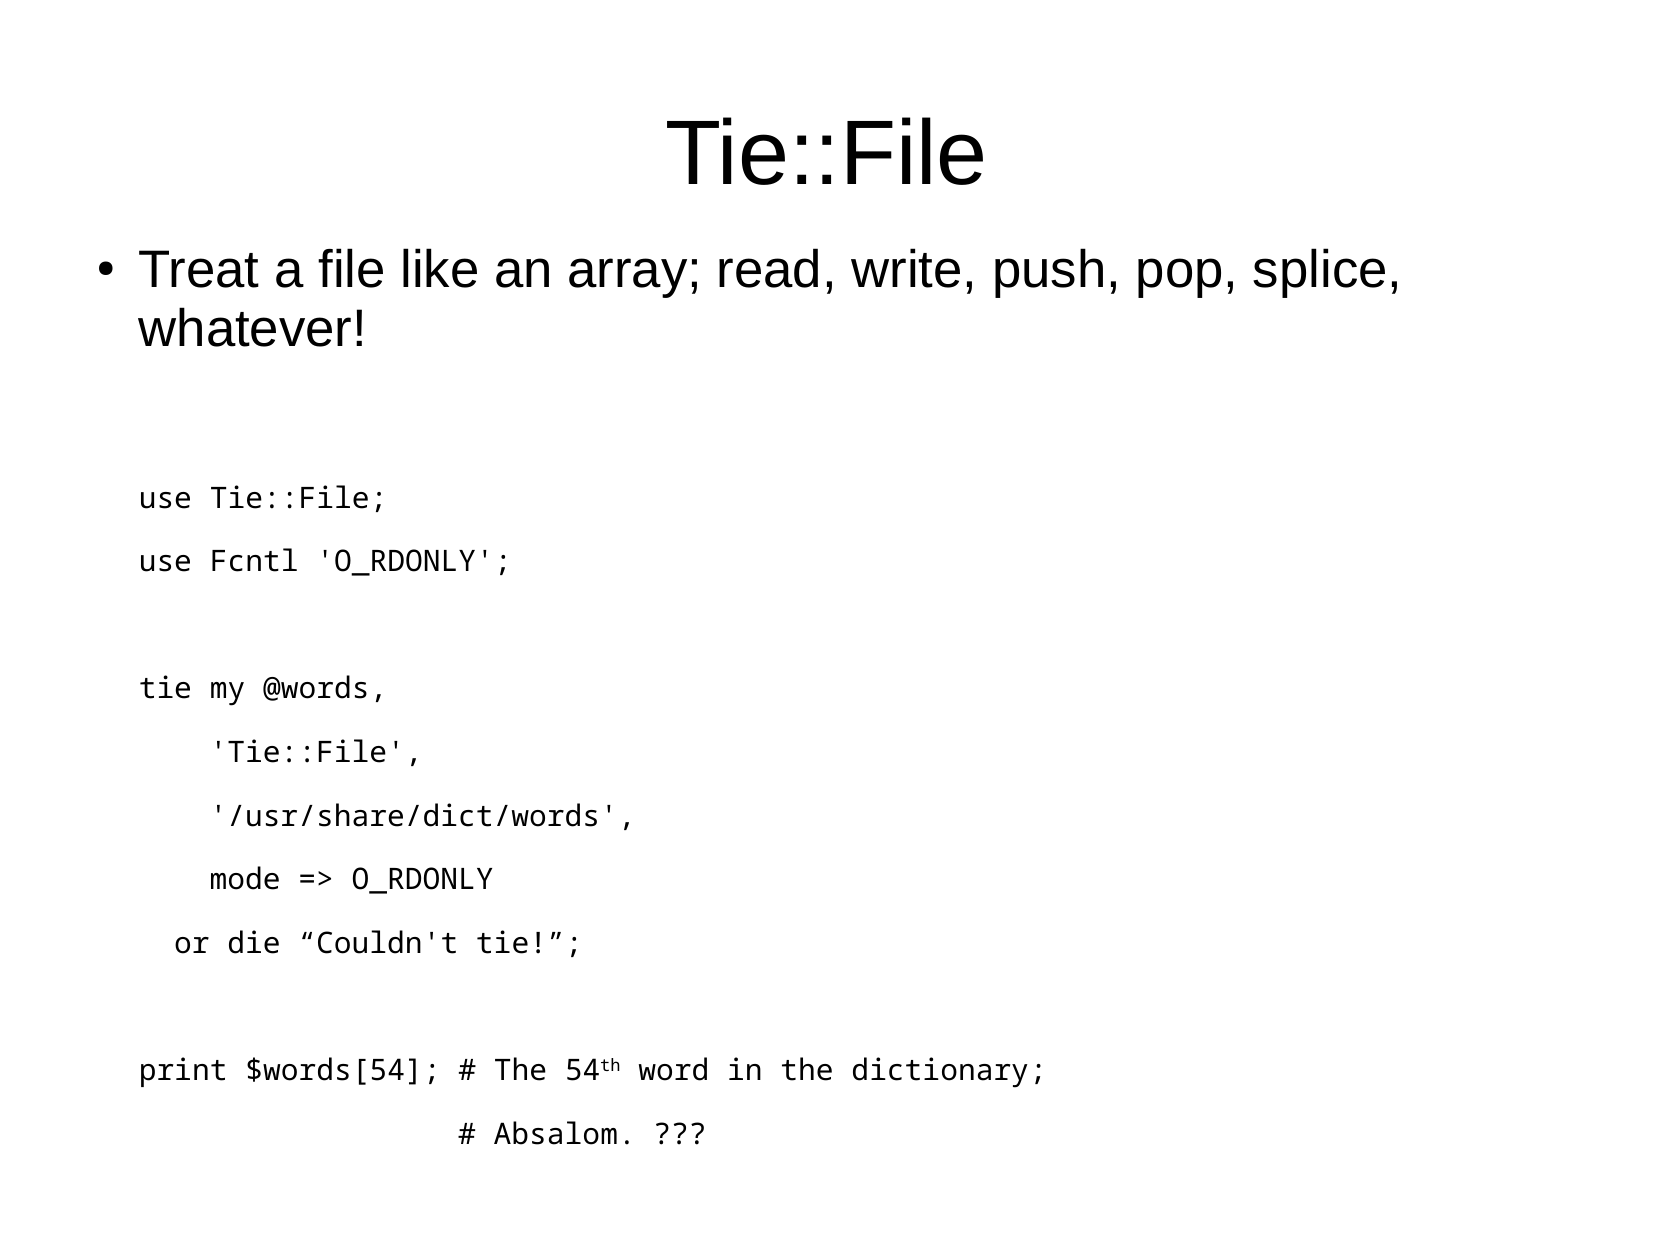

# Tie::File
Treat a file like an array; read, write, push, pop, splice, whatever!
use Tie::File;
use Fcntl 'O_RDONLY';
tie my @words,
 'Tie::File',
 '/usr/share/dict/words',
 mode => O_RDONLY
 or die “Couldn't tie!”;
print $words[54]; # The 54th word in the dictionary;
 # Absalom. ???